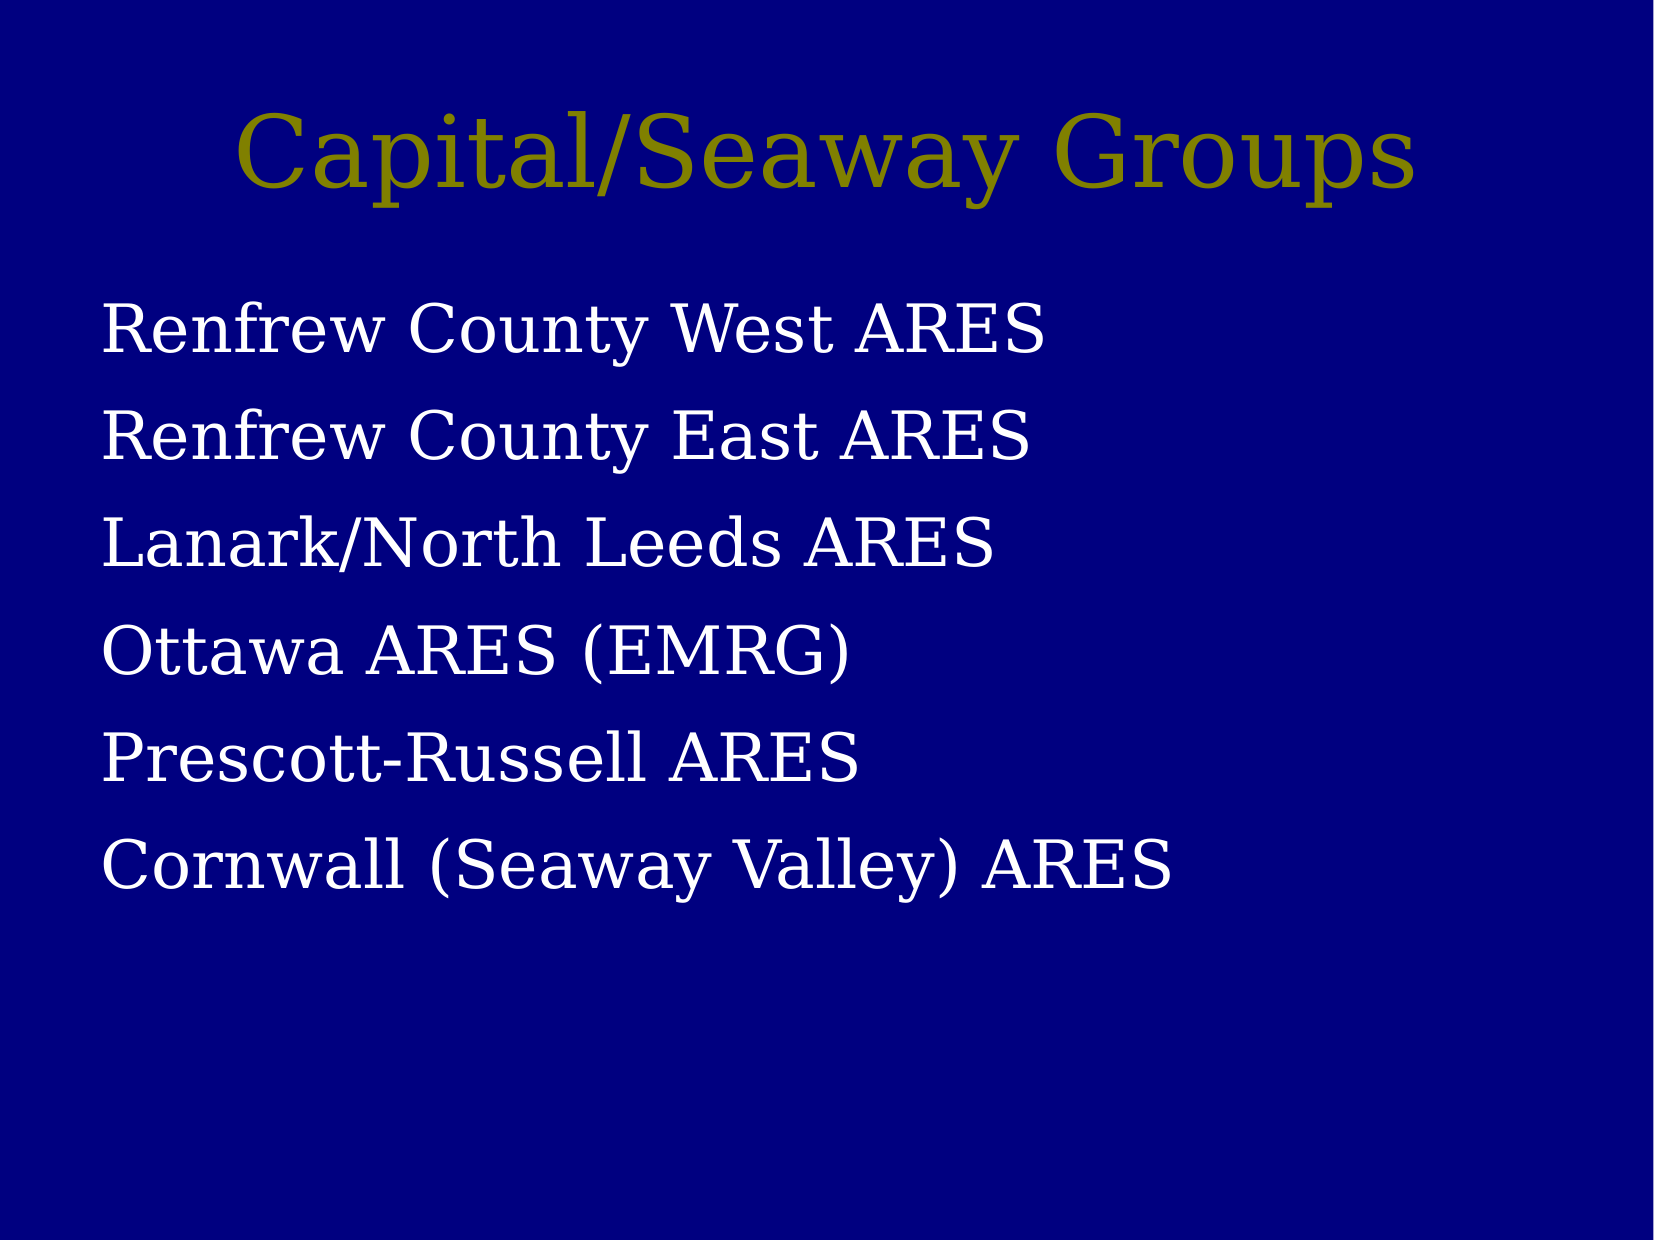

# Capital/Seaway Groups
Renfrew County West ARES
Renfrew County East ARES
Lanark/North Leeds ARES
Ottawa ARES (EMRG)
Prescott-Russell ARES
Cornwall (Seaway Valley) ARES